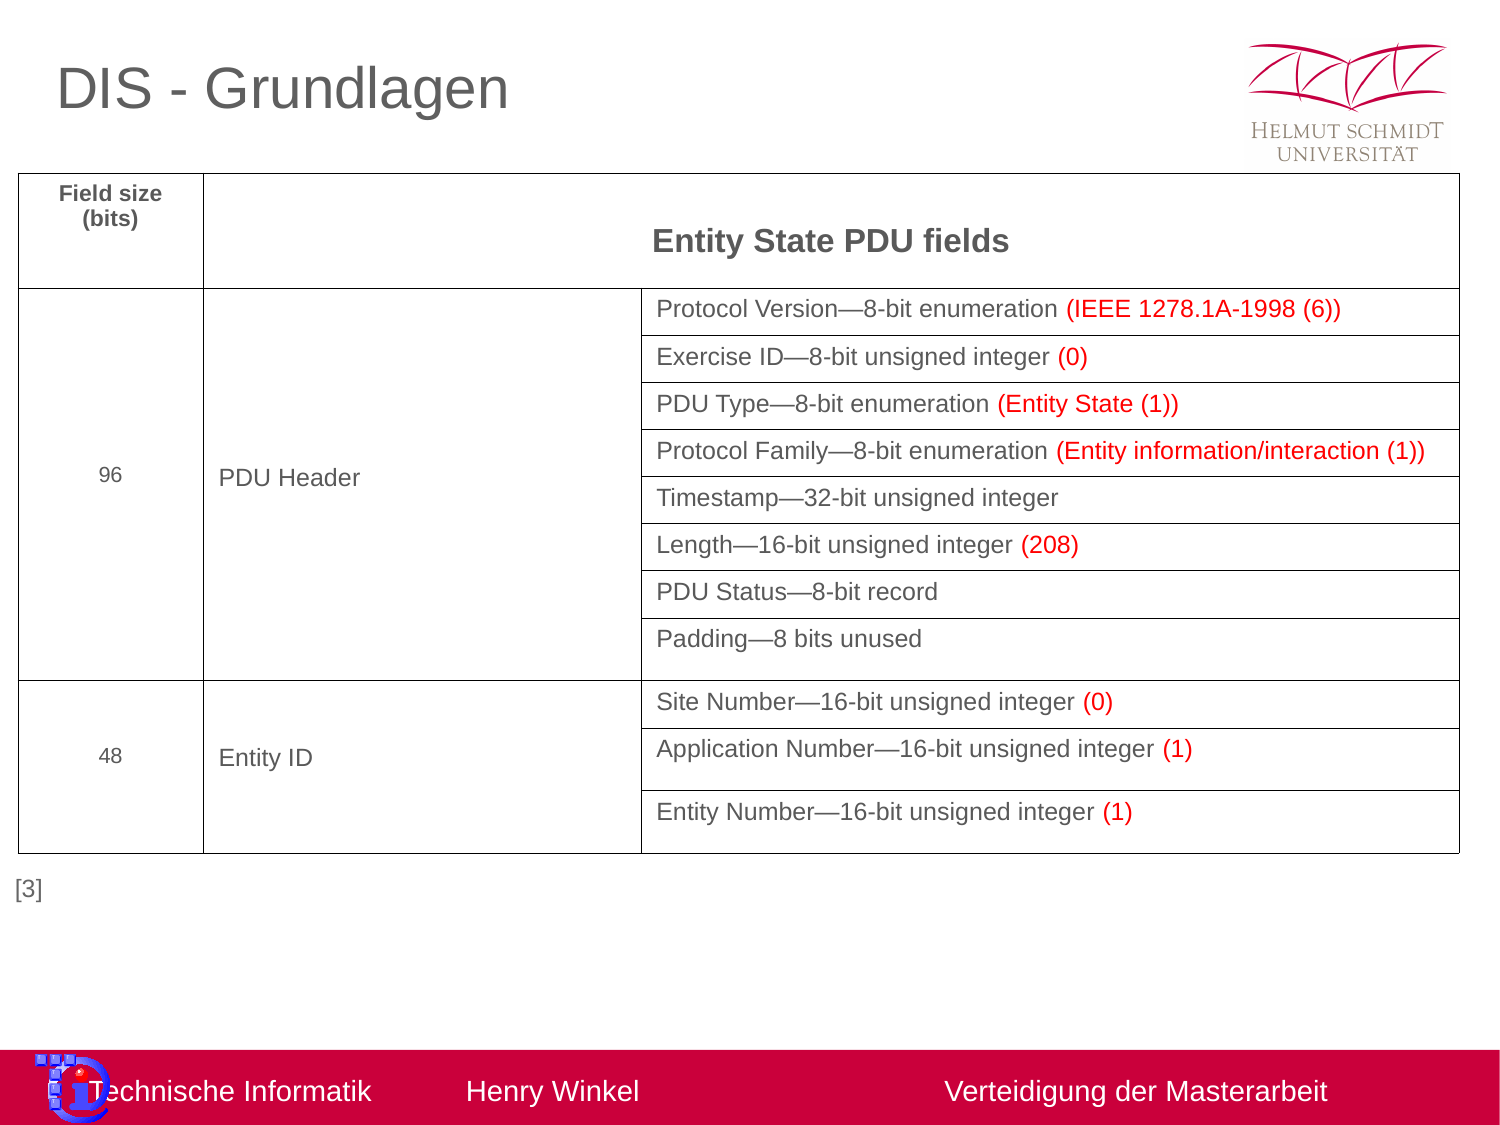

DIS - Grundlagen
| Field size (bits) | Entity State PDU fields | |
| --- | --- | --- |
| 96 | PDU Header | Protocol Version—8-bit enumeration (IEEE 1278.1A-1998 (6)) |
| | | Exercise ID—8-bit unsigned integer (0) |
| | | PDU Type—8-bit enumeration (Entity State (1)) |
| | | Protocol Family—8-bit enumeration (Entity information/interaction (1)) |
| | | Timestamp—32-bit unsigned integer |
| | | Length—16-bit unsigned integer (208) |
| | | PDU Status—8-bit record |
| | | Padding—8 bits unused |
| 48 | Entity ID | Site Number—16-bit unsigned integer (0) |
| | | Application Number—16-bit unsigned integer (1) |
| | | Entity Number—16-bit unsigned integer (1) |
[3]